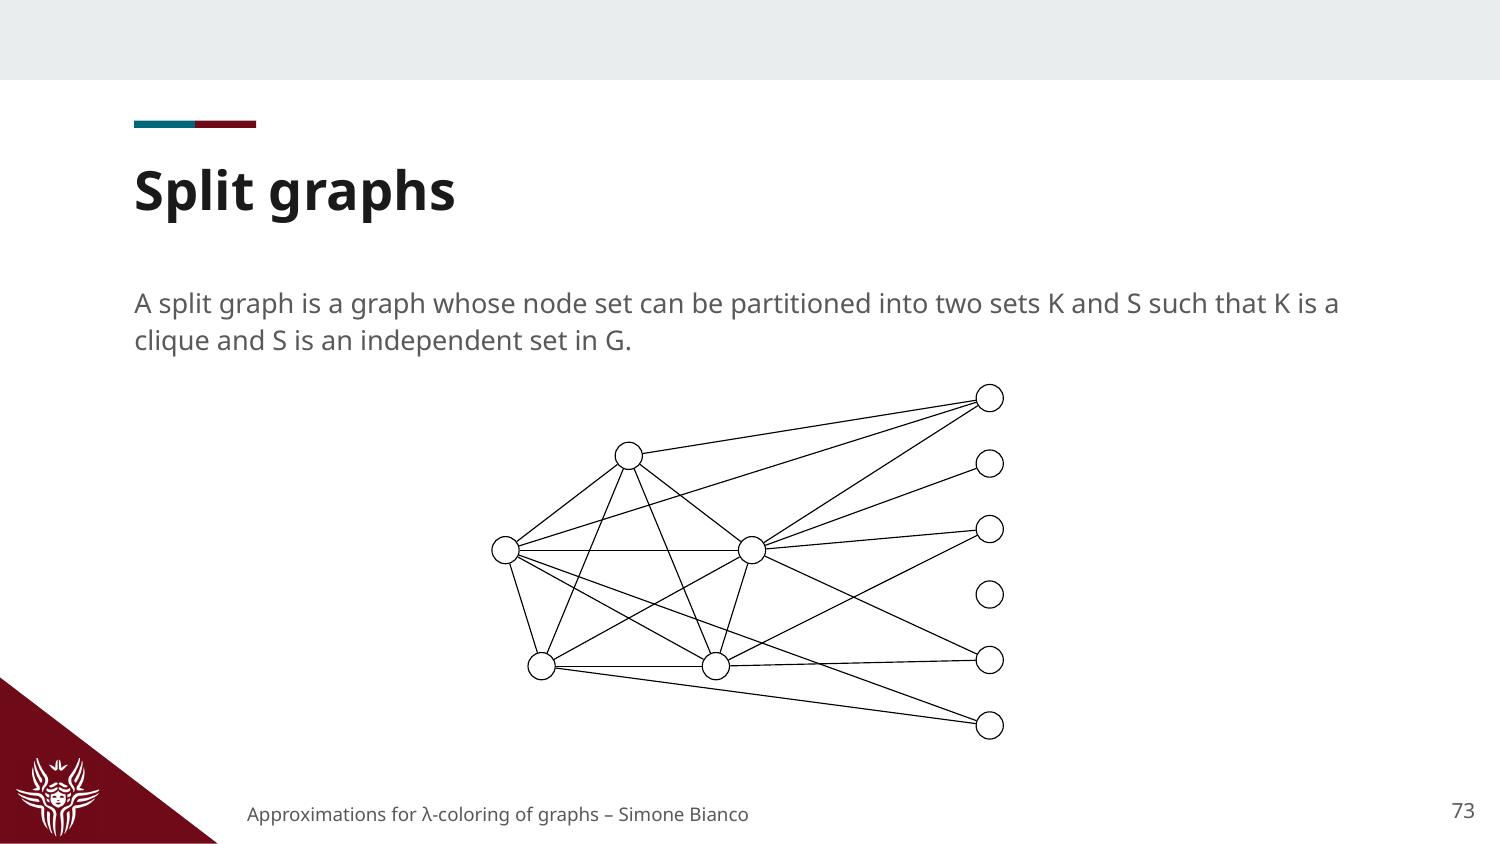

# Split graphs
A split graph is a graph whose node set can be partitioned into two sets K and S such that K is a clique and S is an independent set in G.
Approximations for λ-coloring of graphs – Simone Bianco